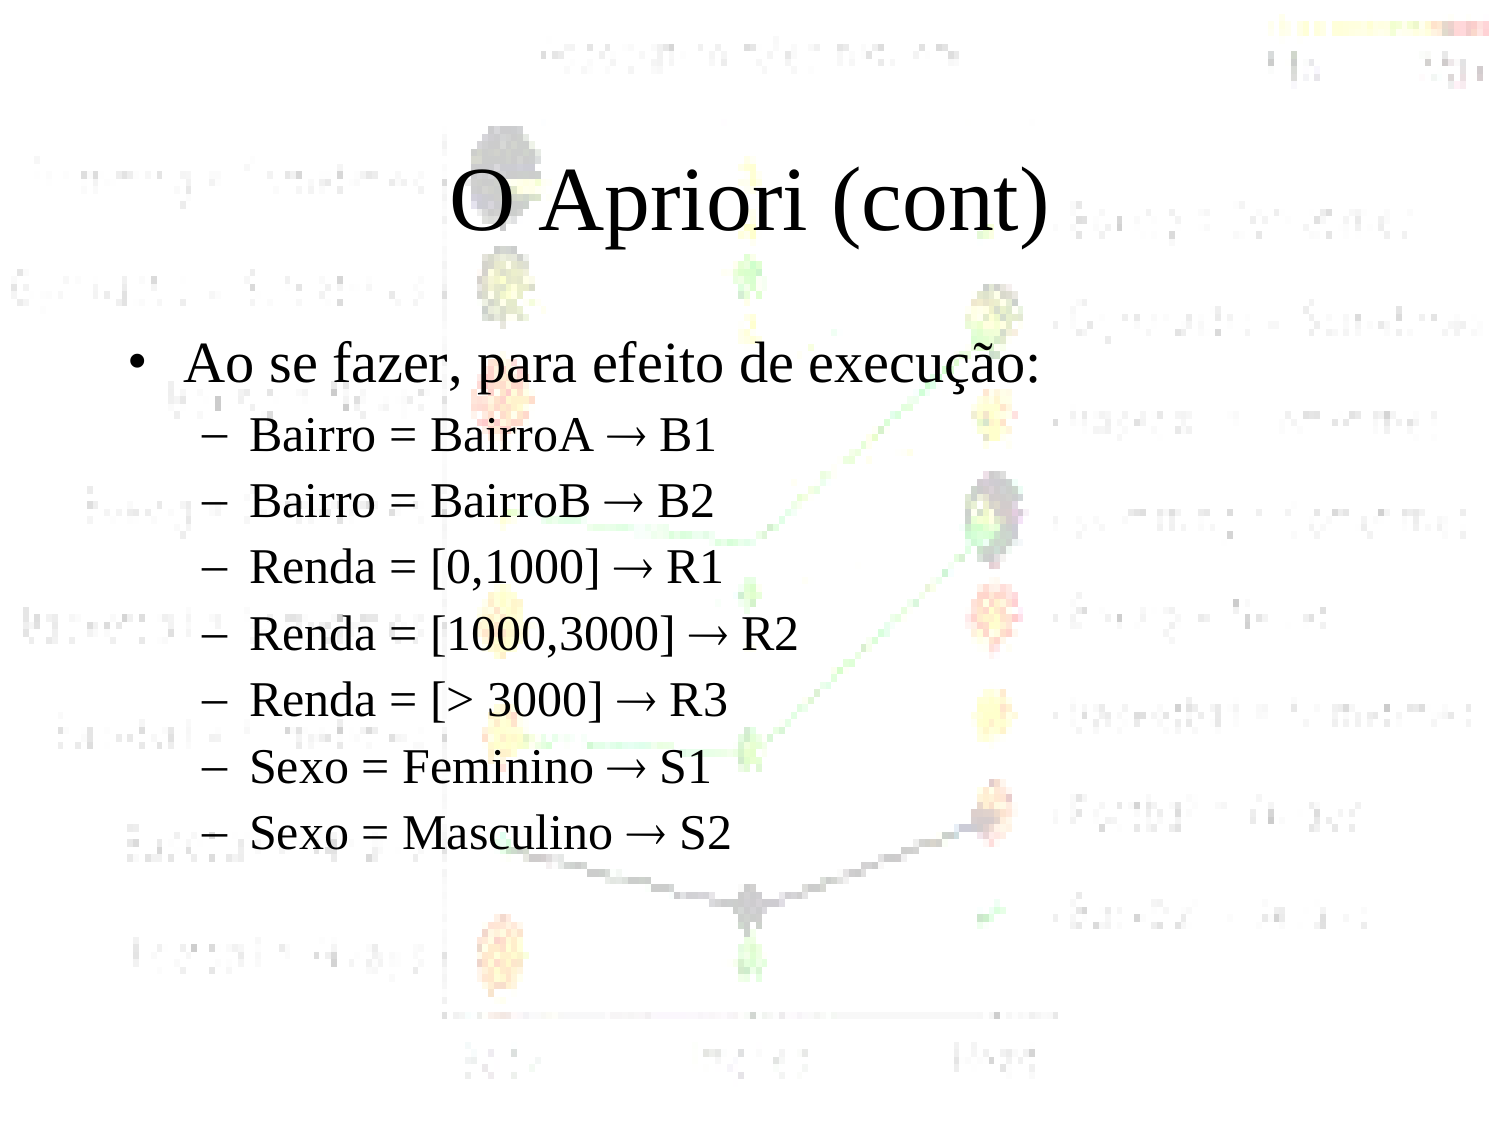

# O Apriori (cont)
Ao se fazer, para efeito de execução:
Bairro = BairroA  B1
Bairro = BairroB  B2
Renda = [0,1000]  R1
Renda = [1000,3000]  R2
Renda = [> 3000]  R3
Sexo = Feminino  S1
Sexo = Masculino  S2